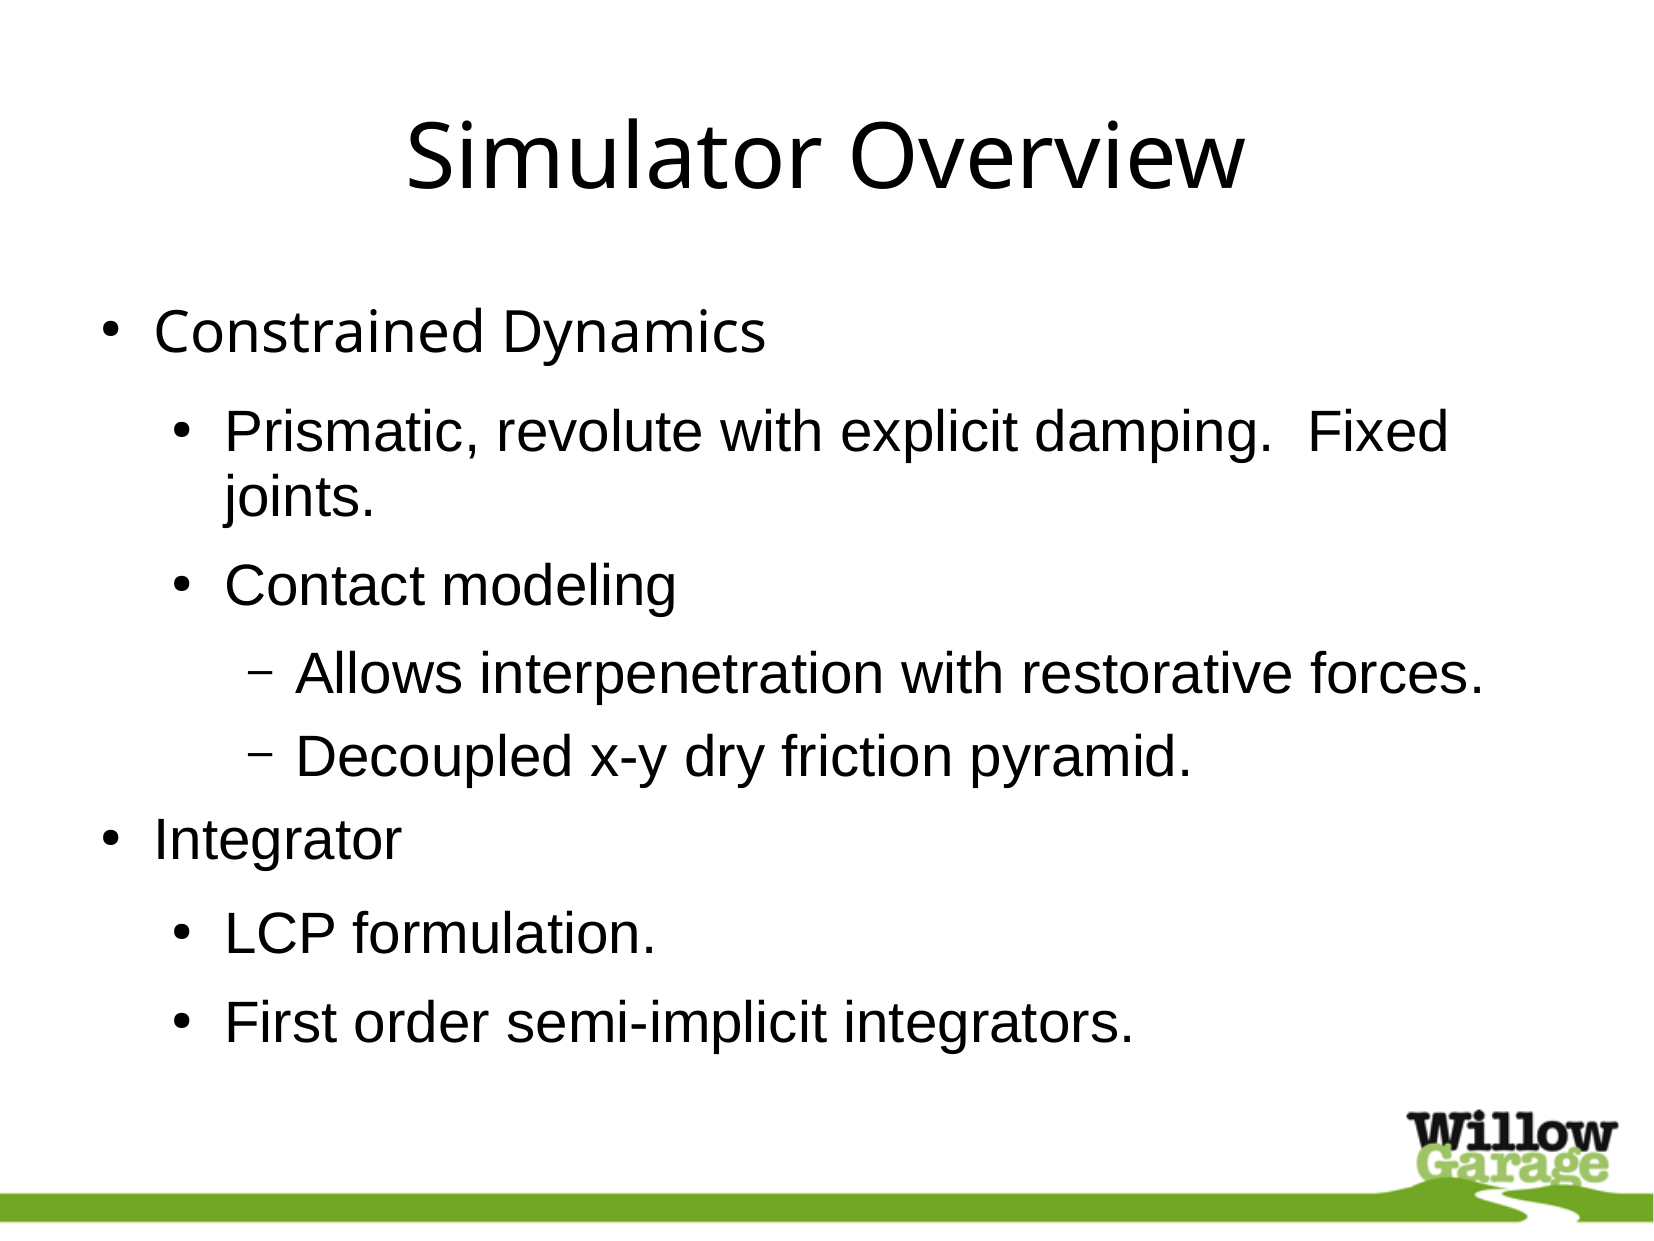

# Simulator Overview
Constrained Dynamics
Prismatic, revolute with explicit damping. Fixed joints.
Contact modeling
Allows interpenetration with restorative forces.
Decoupled x-y dry friction pyramid.
Integrator
LCP formulation.
First order semi-implicit integrators.